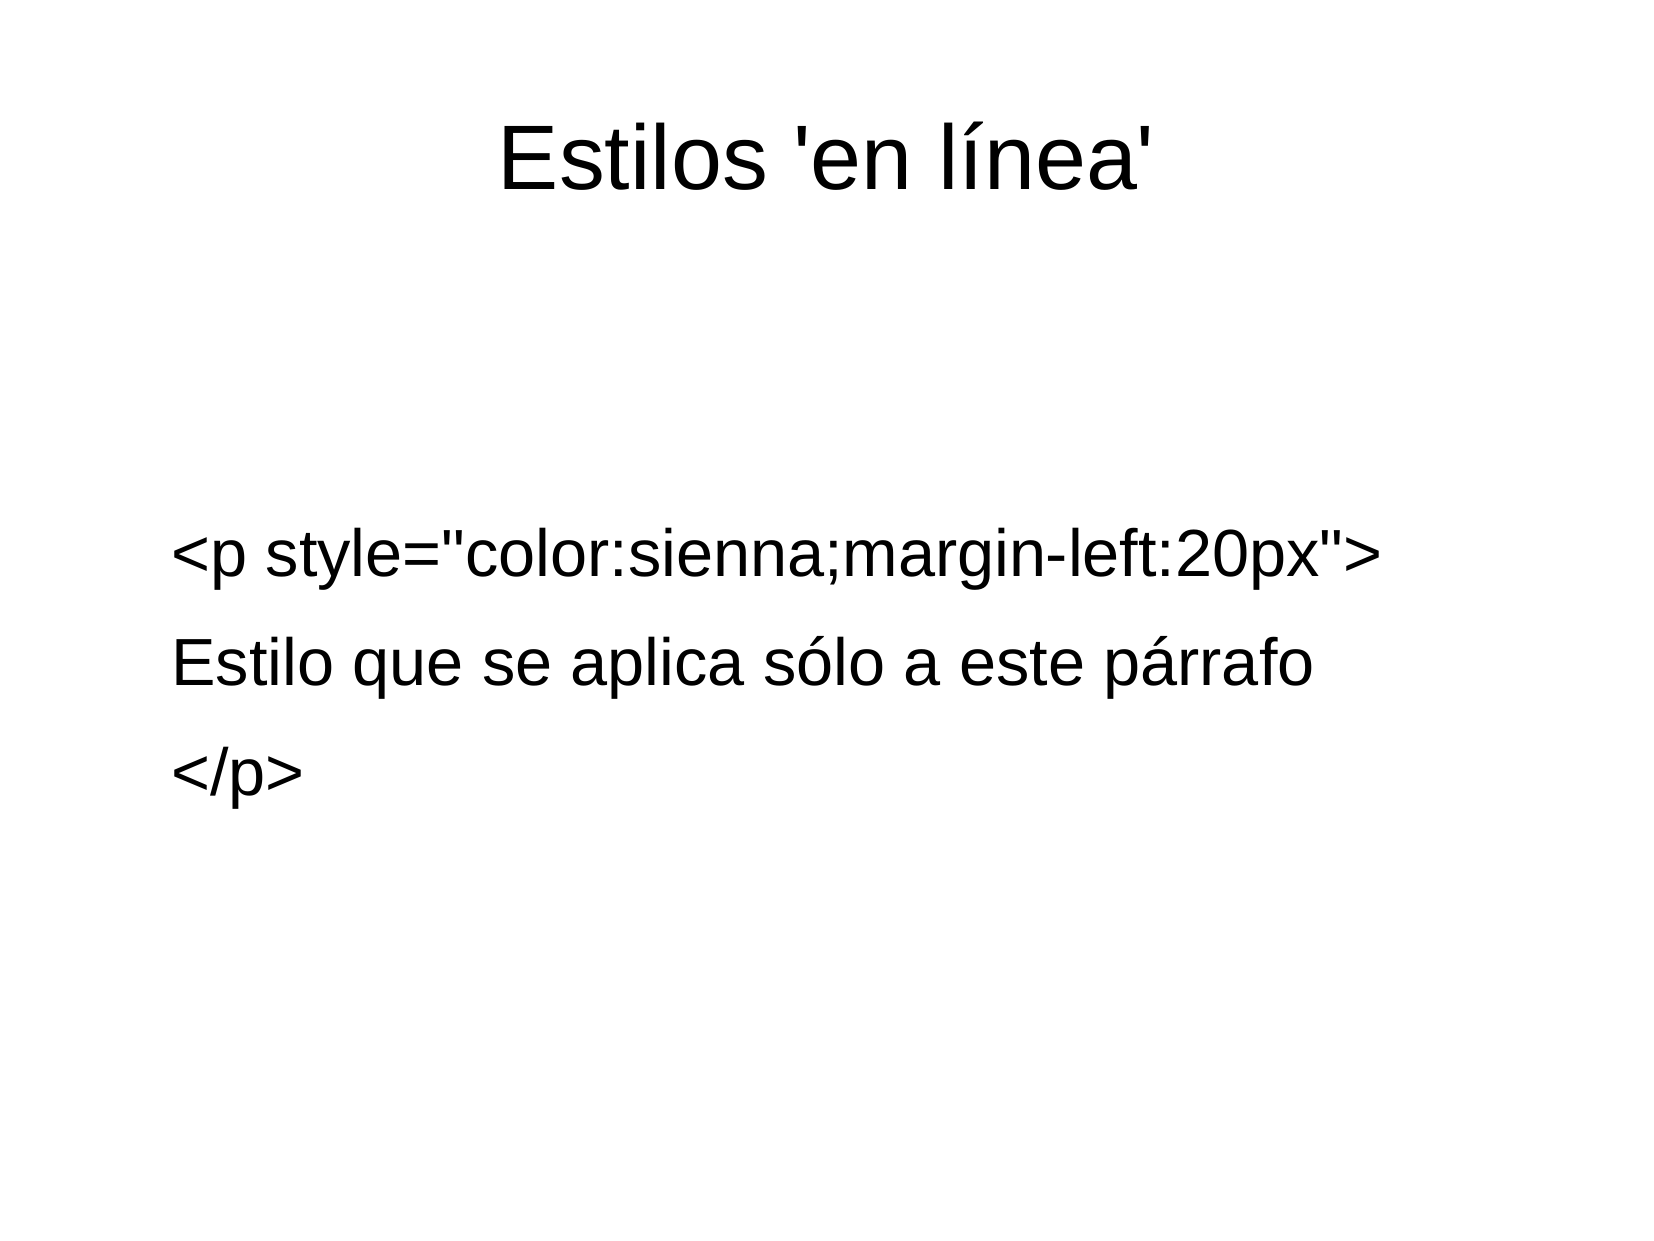

# Estilos 'en línea'
<p style="color:sienna;margin-left:20px">
Estilo que se aplica sólo a este párrafo
</p>